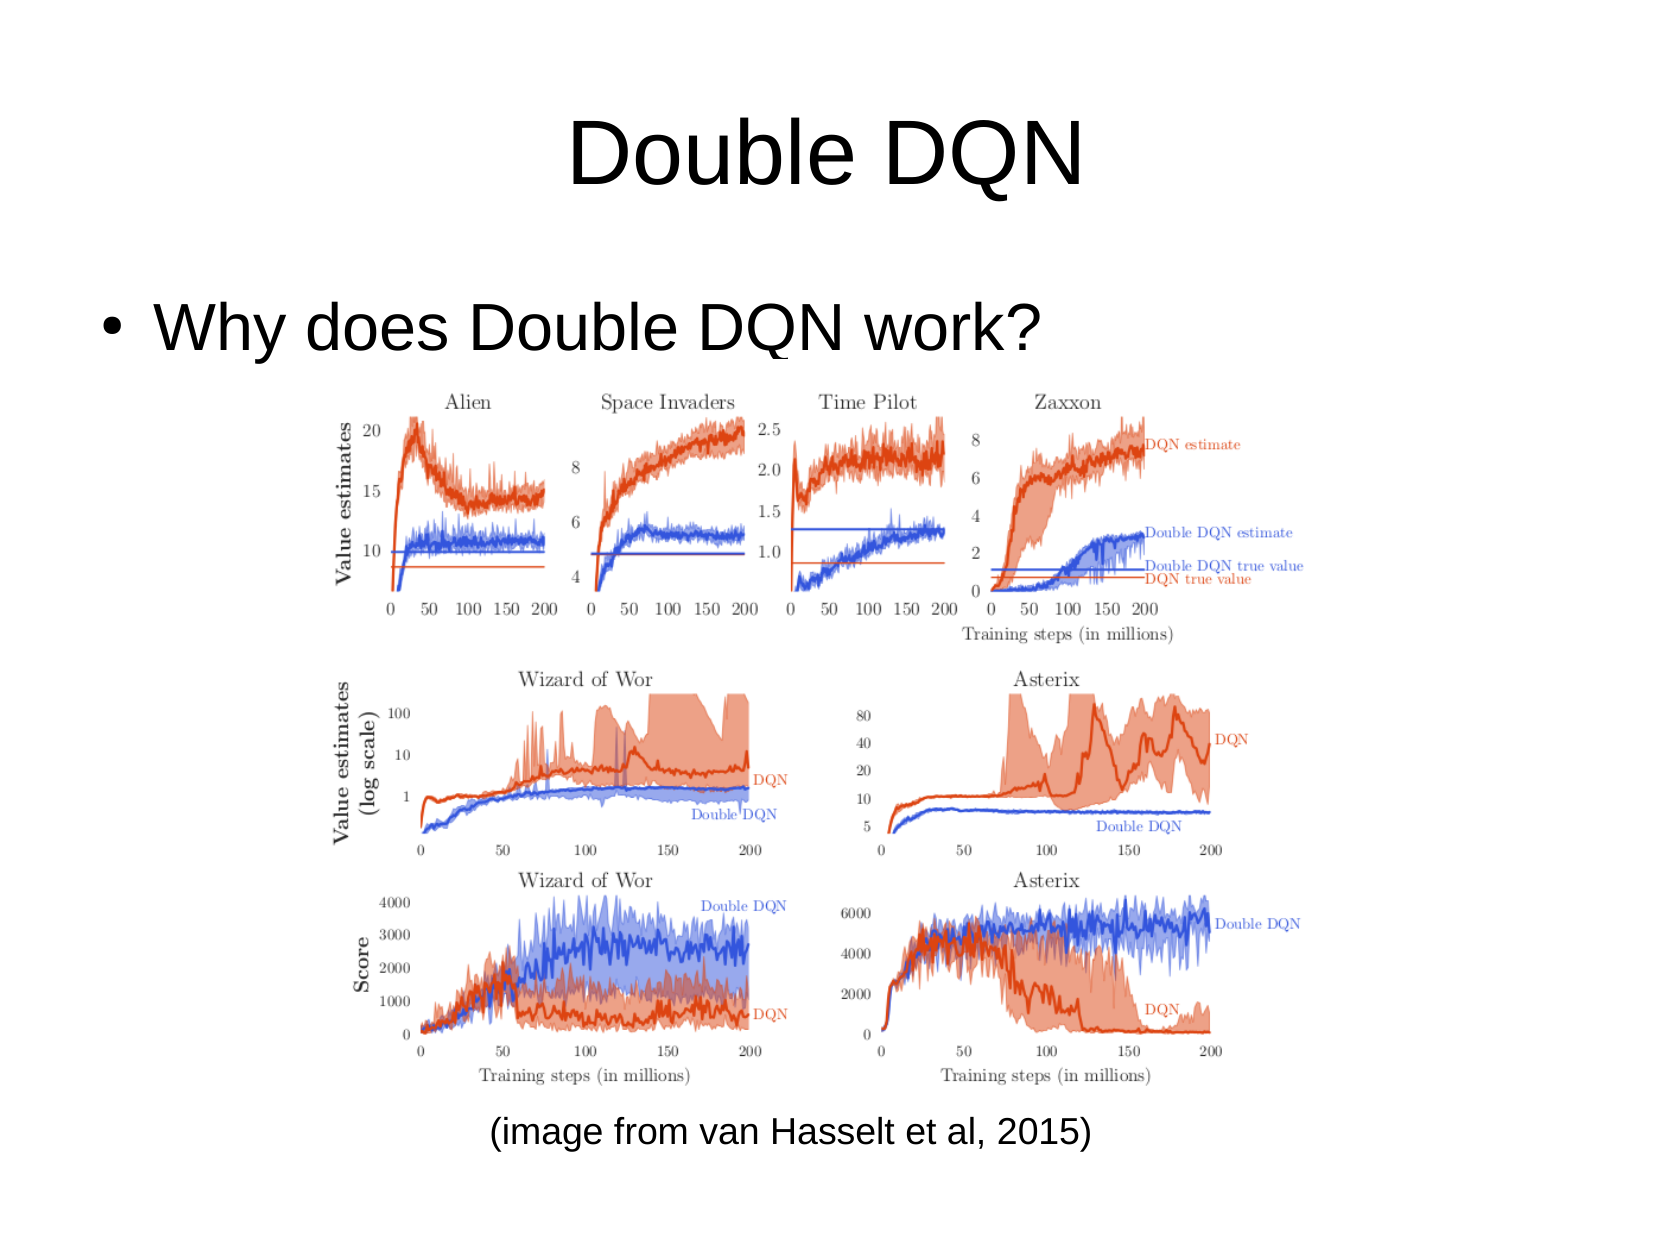

# Double DQN
Why does Double DQN work?
(image from van Hasselt et al, 2015)